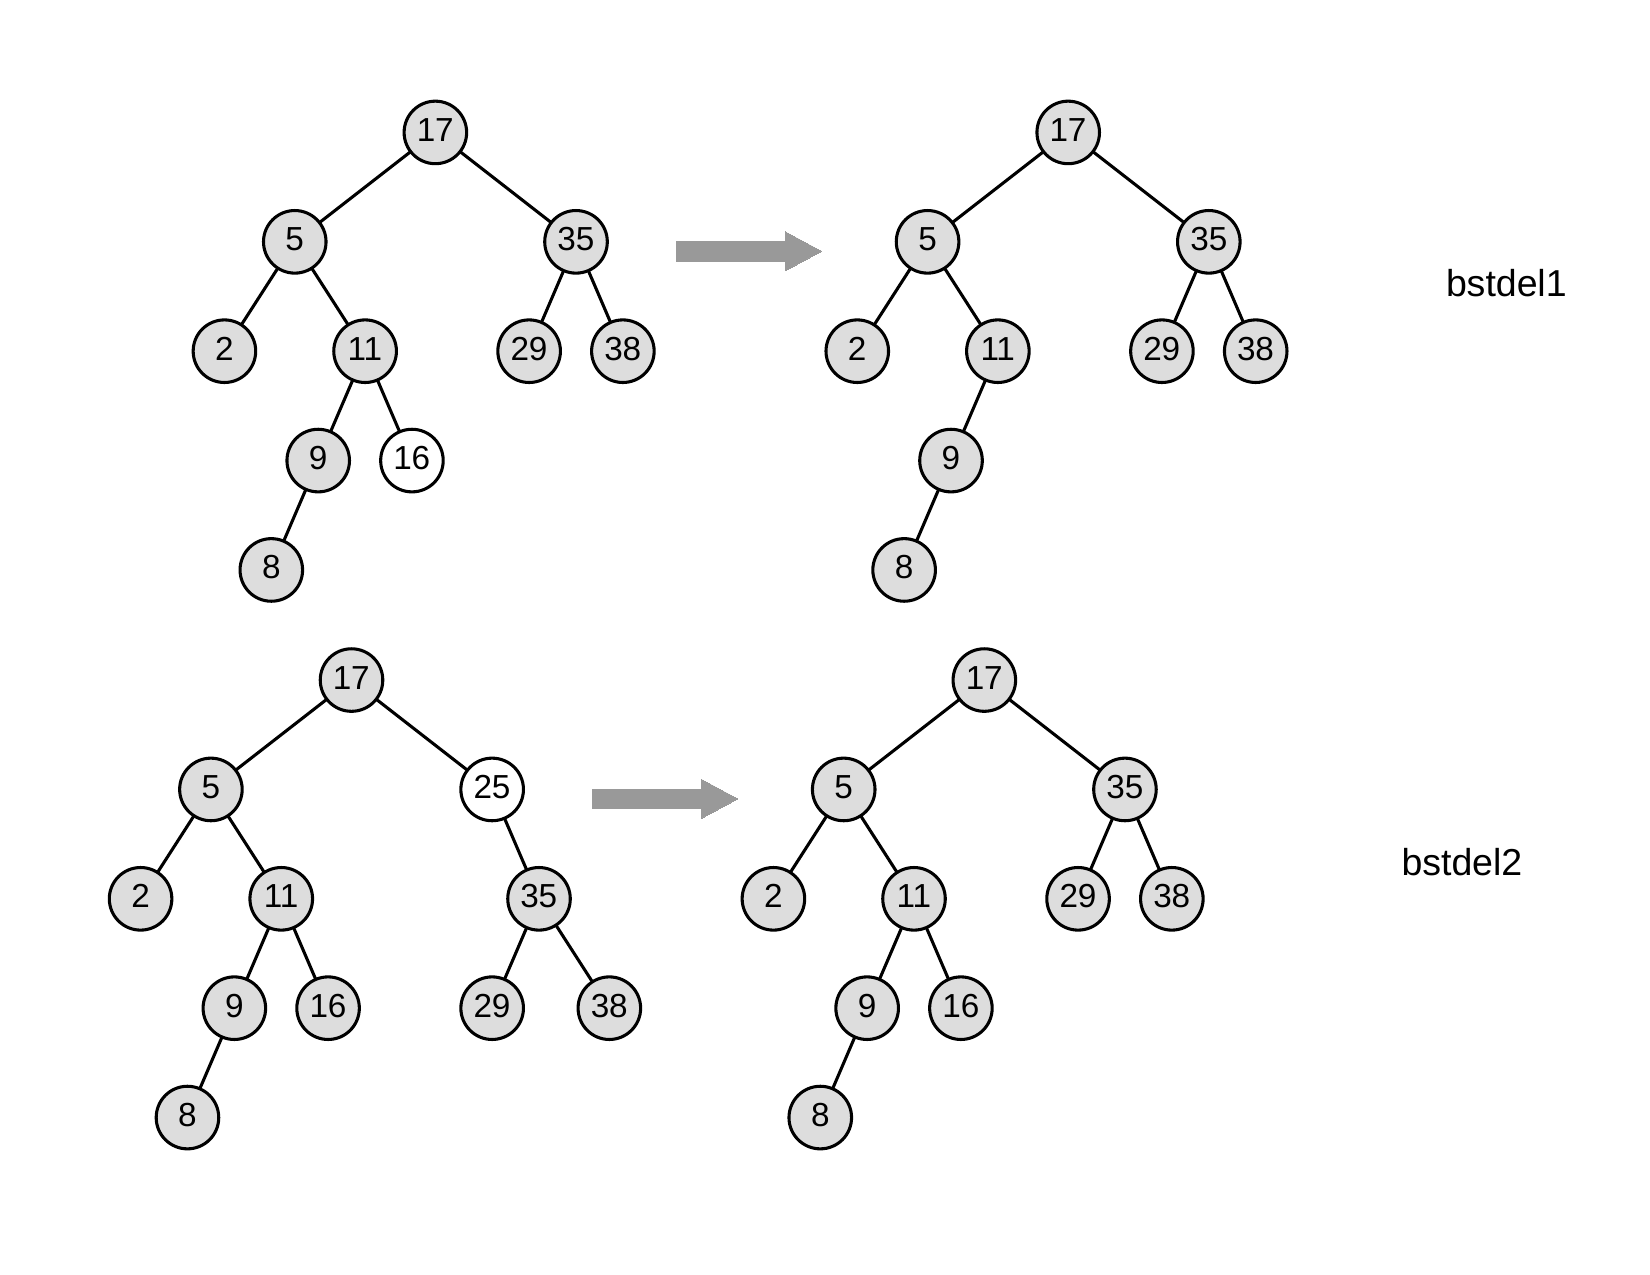

17
17
5
35
5
35
bstdel1
2
11
29
38
2
11
29
38
9
16
9
8
8
17
17
5
25
5
35
bstdel2
2
11
35
2
11
29
38
9
16
29
38
9
16
8
8